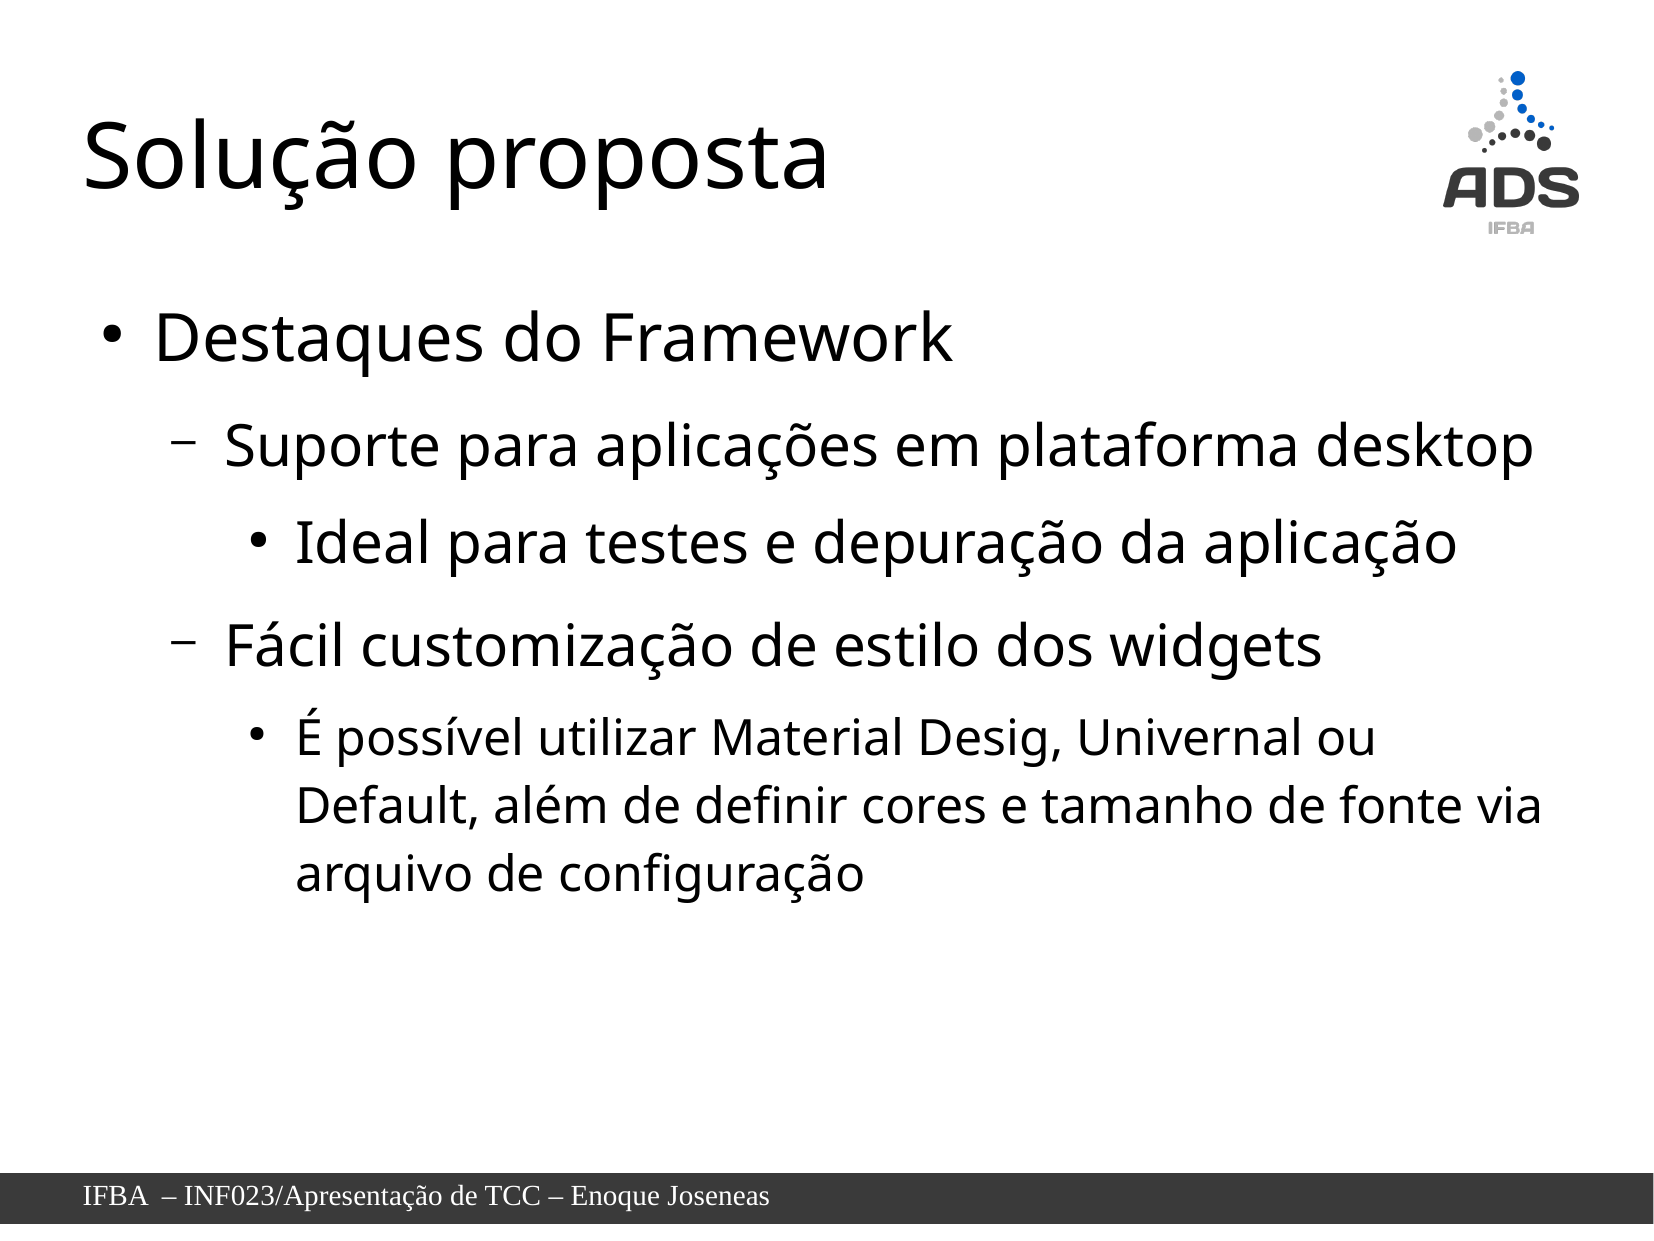

# Solução proposta
Destaques do Framework
Suporte para aplicações em plataforma desktop
Ideal para testes e depuração da aplicação
Fácil customização de estilo dos widgets
É possível utilizar Material Desig, Univernal ou Default, além de definir cores e tamanho de fonte via arquivo de configuração